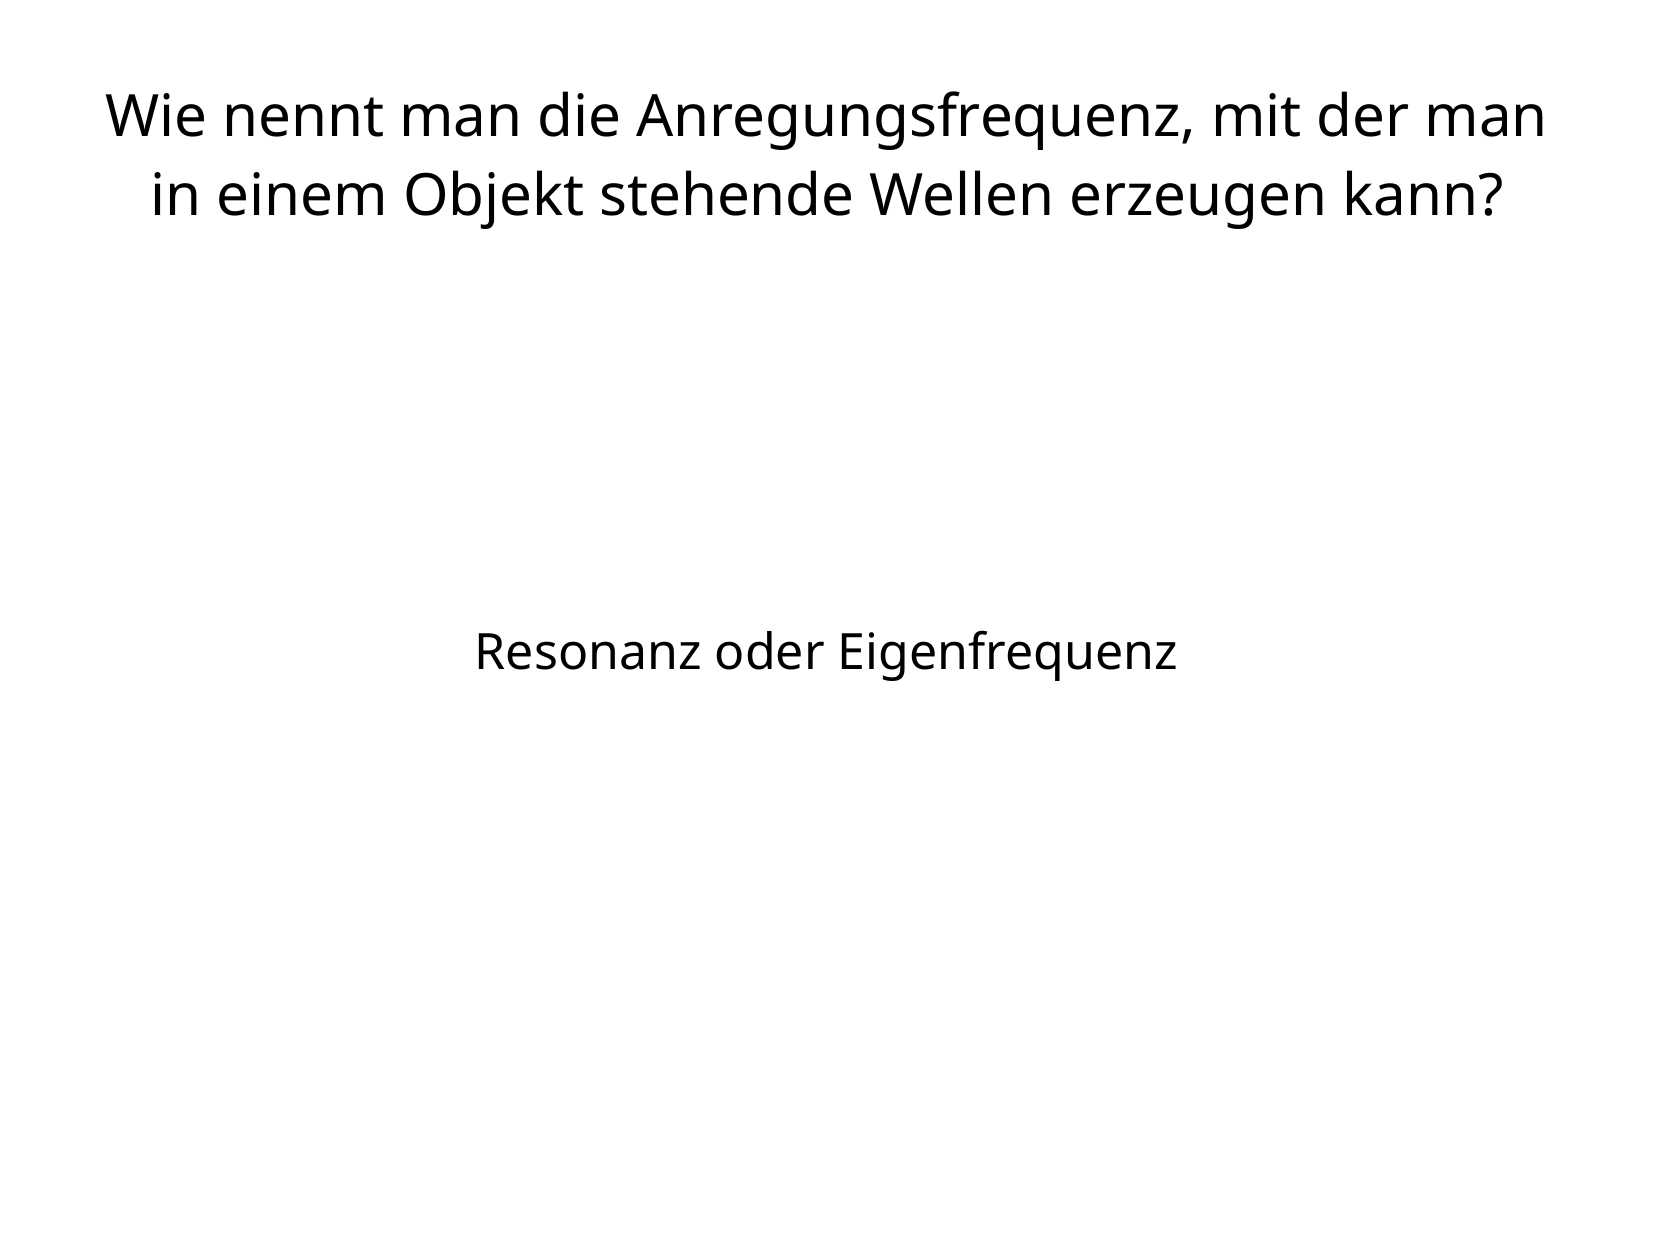

# Wie nennt man die Anregungsfrequenz, mit der man in einem Objekt stehende Wellen erzeugen kann?
Resonanz oder Eigenfrequenz